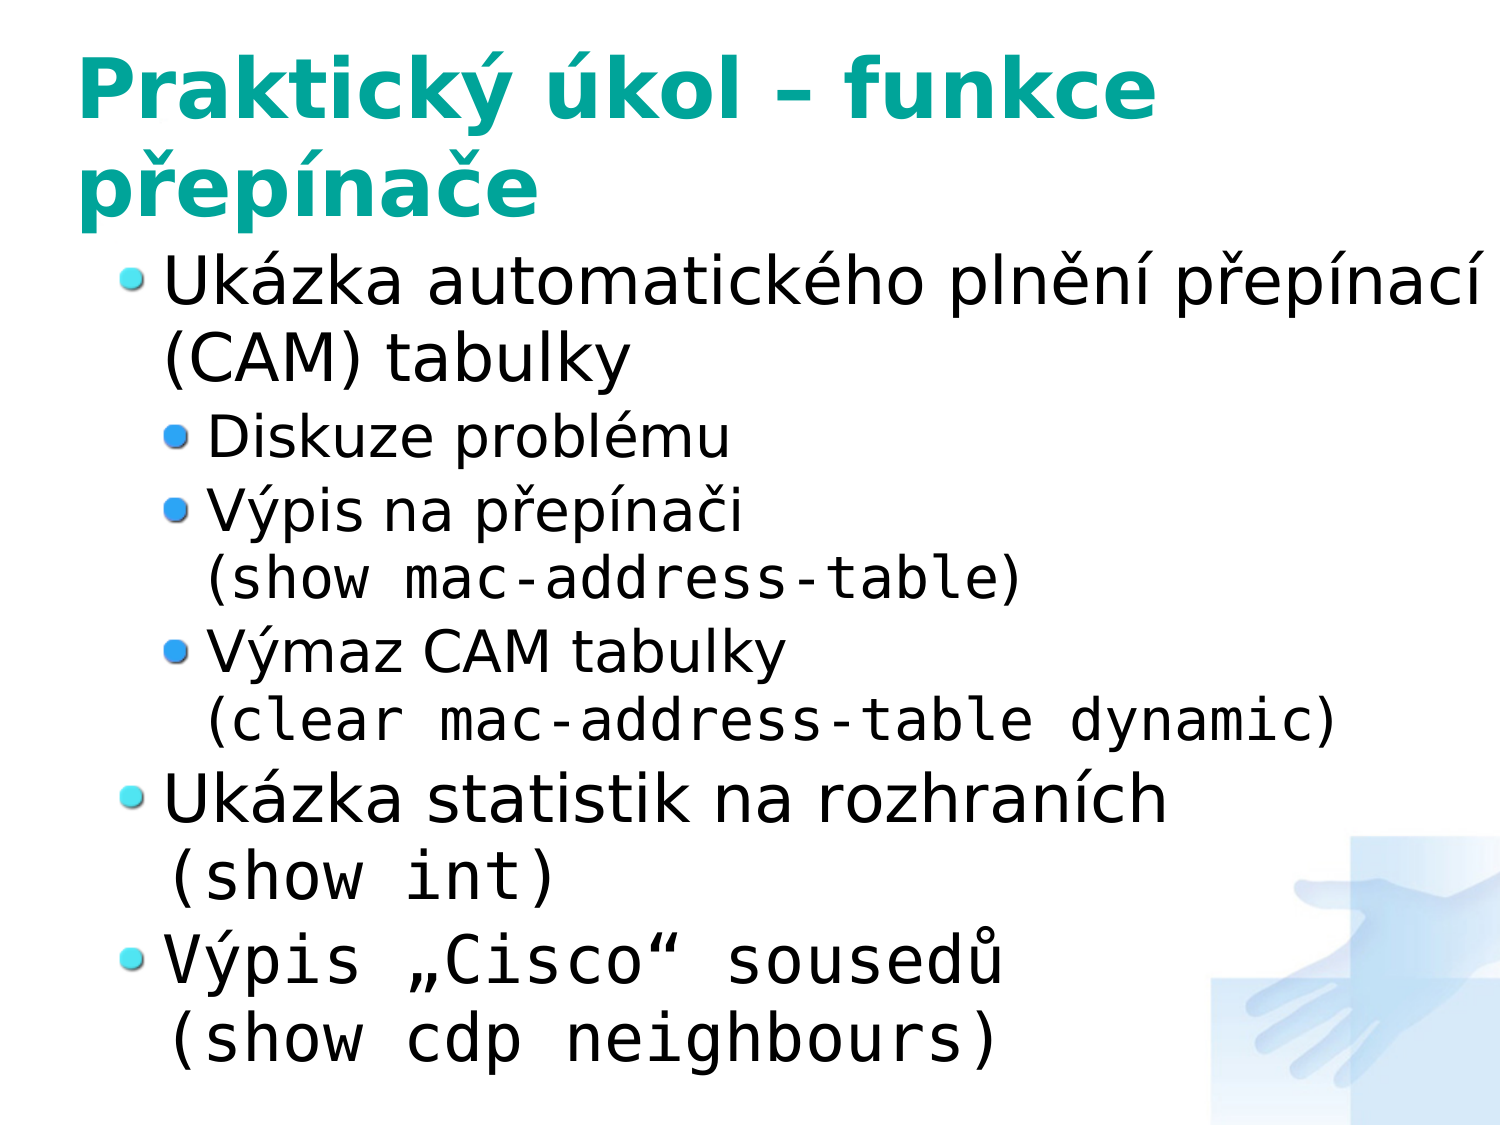

# Praktický úkol – funkce přepínače
Ukázka automatického plnění přepínací (CAM) tabulky
Diskuze problému
Výpis na přepínači
(show mac-address-table)
Výmaz CAM tabulky
(clear mac-address-table dynamic)
Ukázka statistik na rozhraních
(show int)
Výpis „Cisco“ sousedů
(show cdp neighbours)